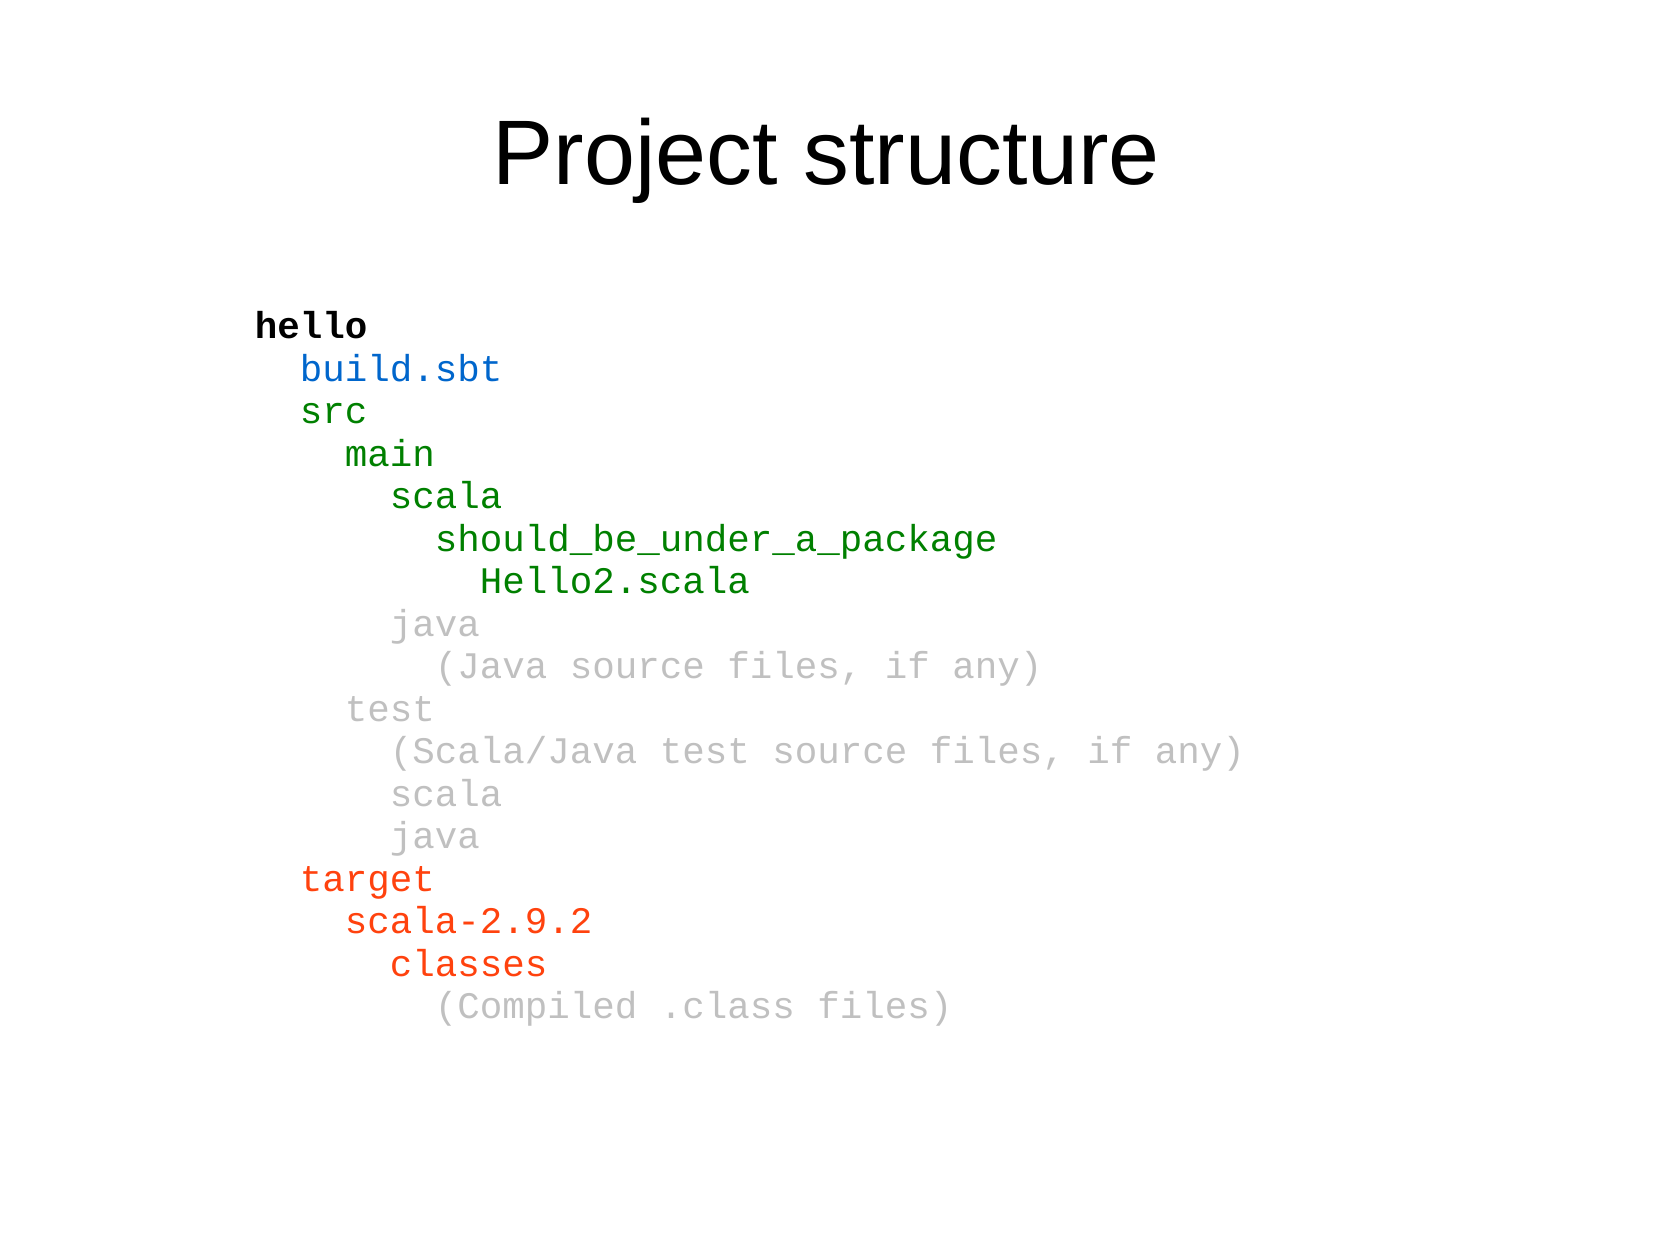

# Project structure
hello
 build.sbt
 src
 main
 scala
 should_be_under_a_package
 Hello2.scala
 java
 (Java source files, if any)
 test
 (Scala/Java test source files, if any)
 scala
 java
 target
 scala-2.9.2
 classes
 (Compiled .class files)